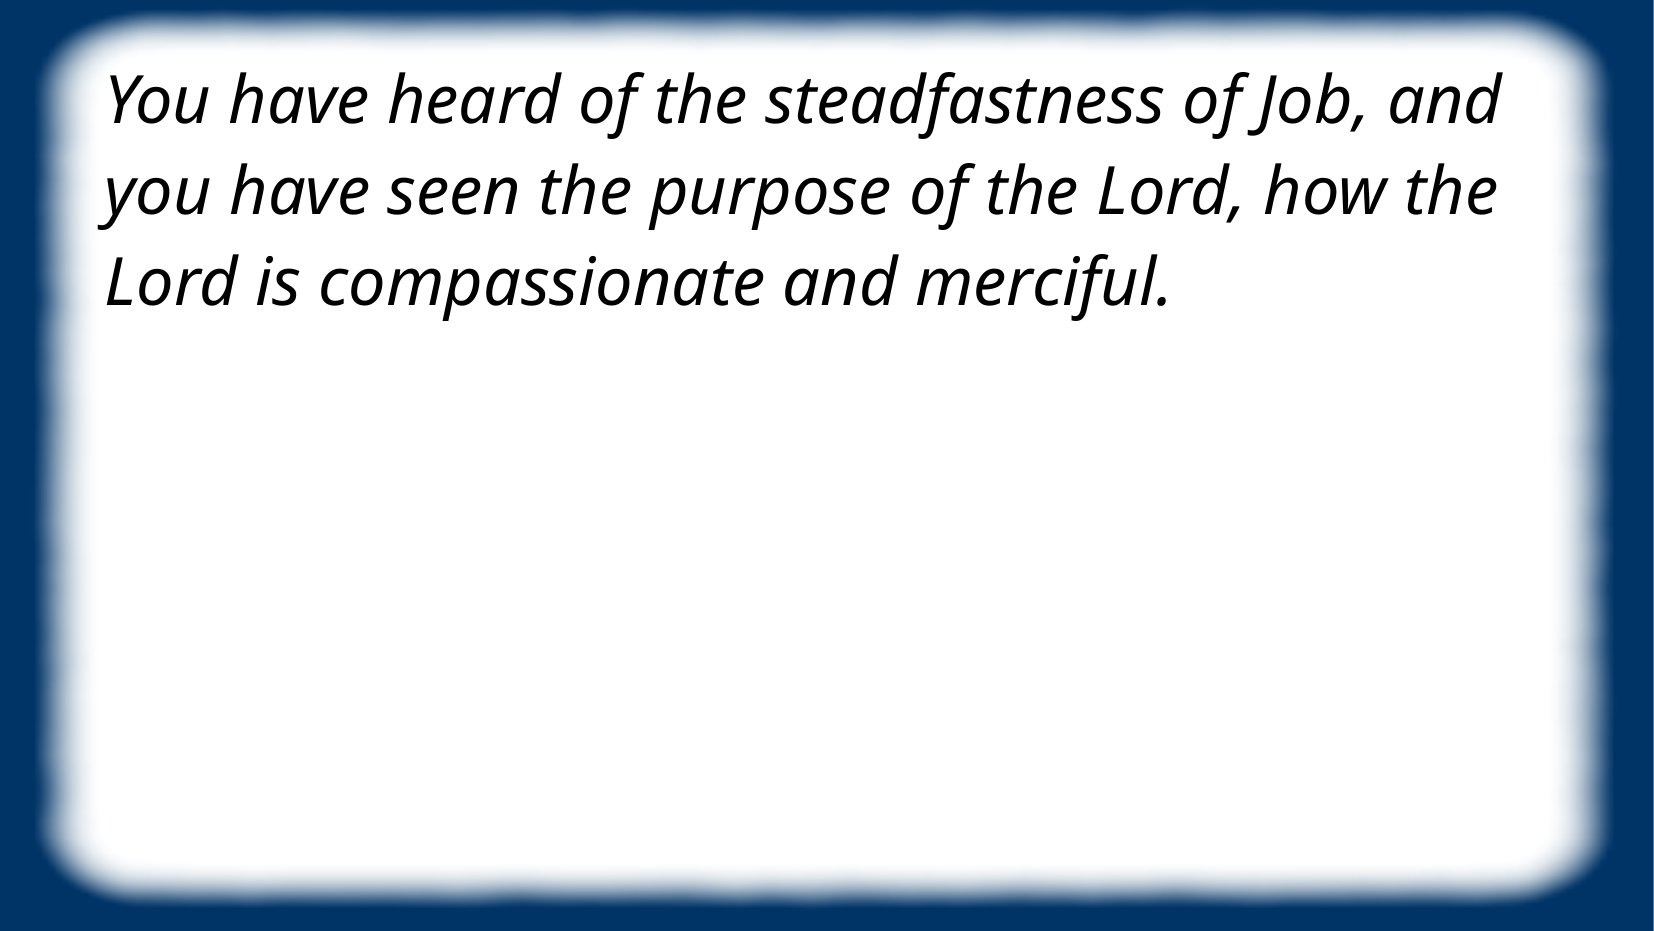

You have heard of the steadfastness of Job, and you have seen the purpose of the Lord, how the Lord is compassionate and merciful.